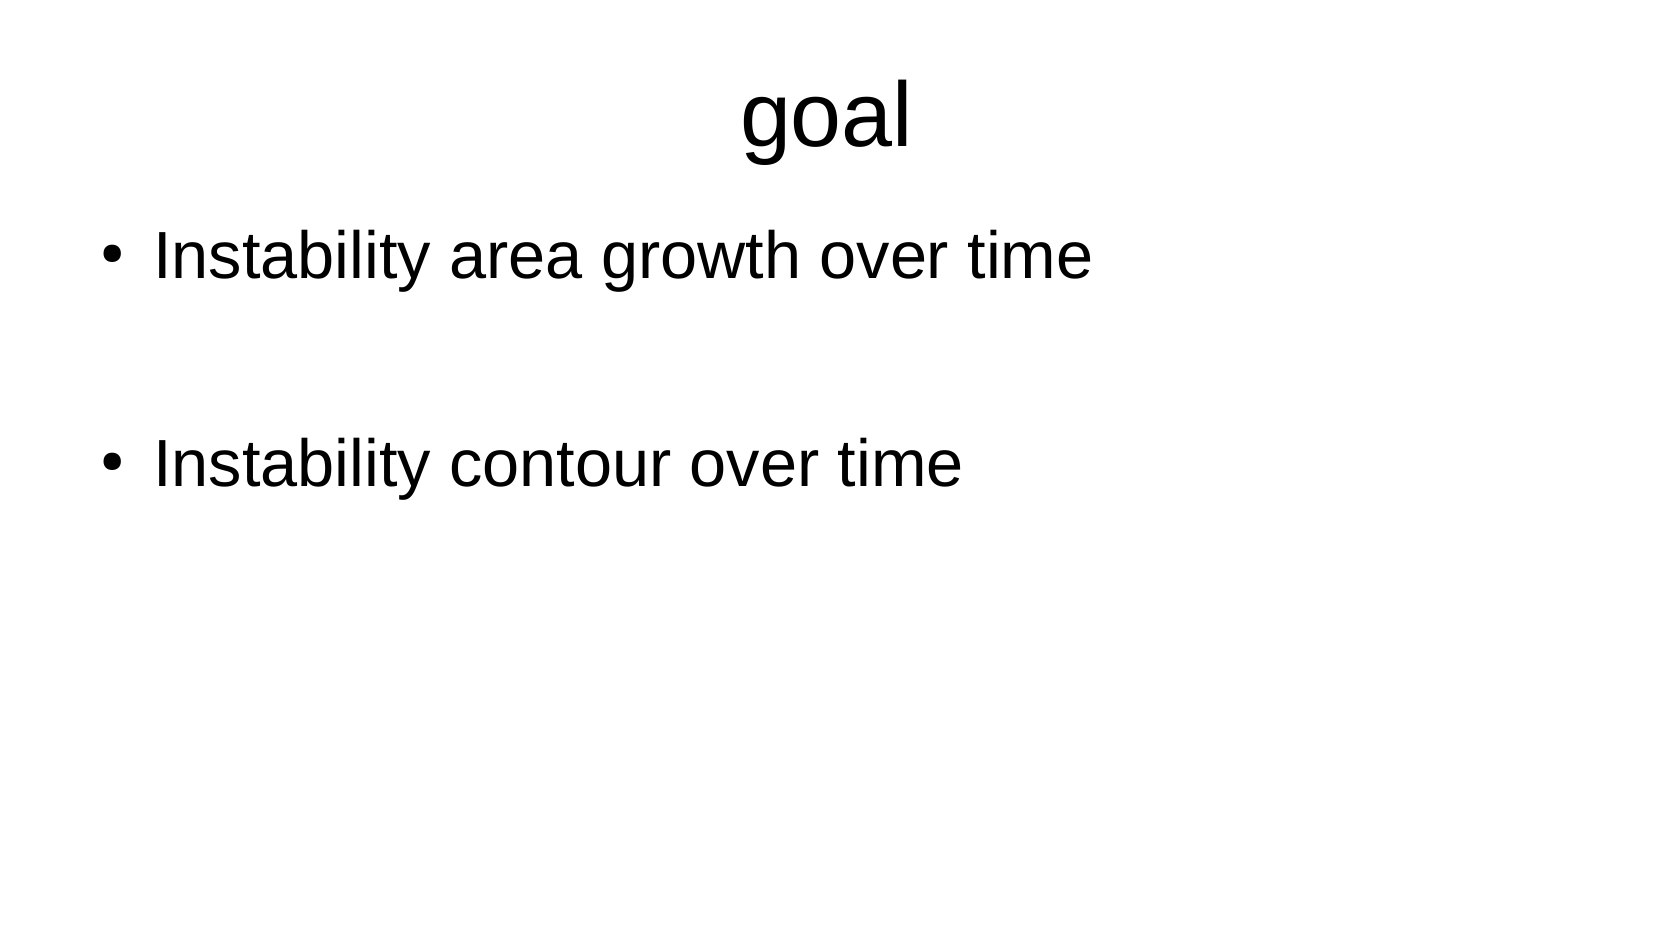

# goal
Instability area growth over time
Instability contour over time